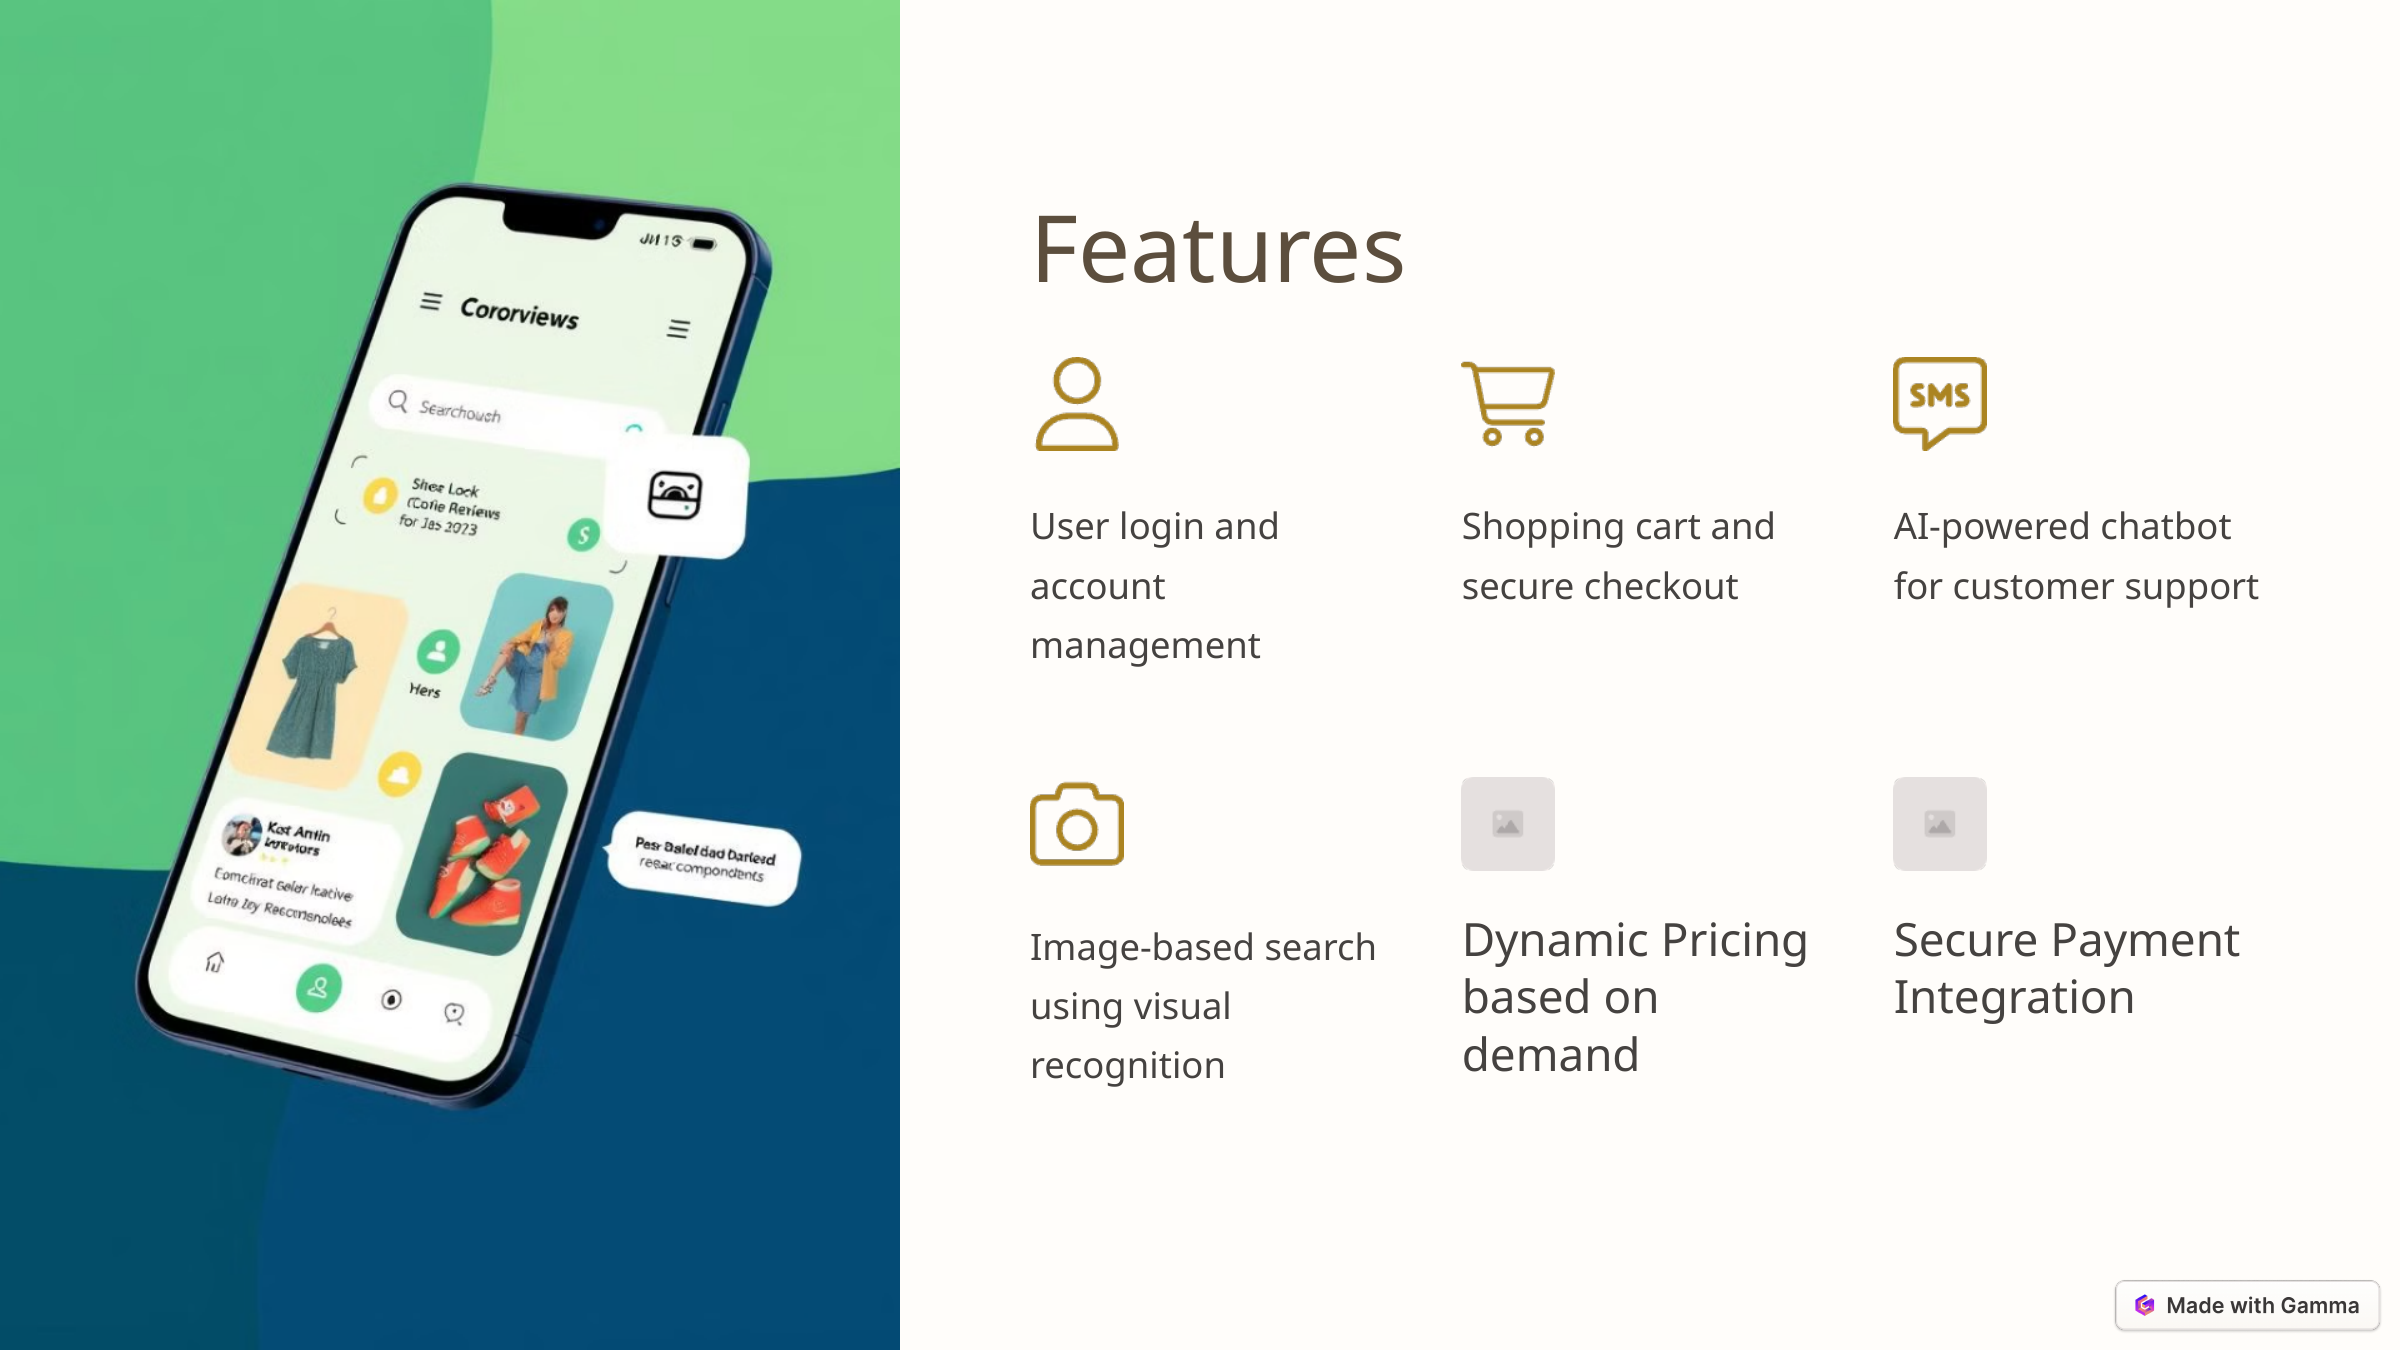

Features
User login and account management
Shopping cart and secure checkout
AI-powered chatbot for customer support
Image-based search using visual recognition
Dynamic Pricing based on demand
Secure Payment Integration